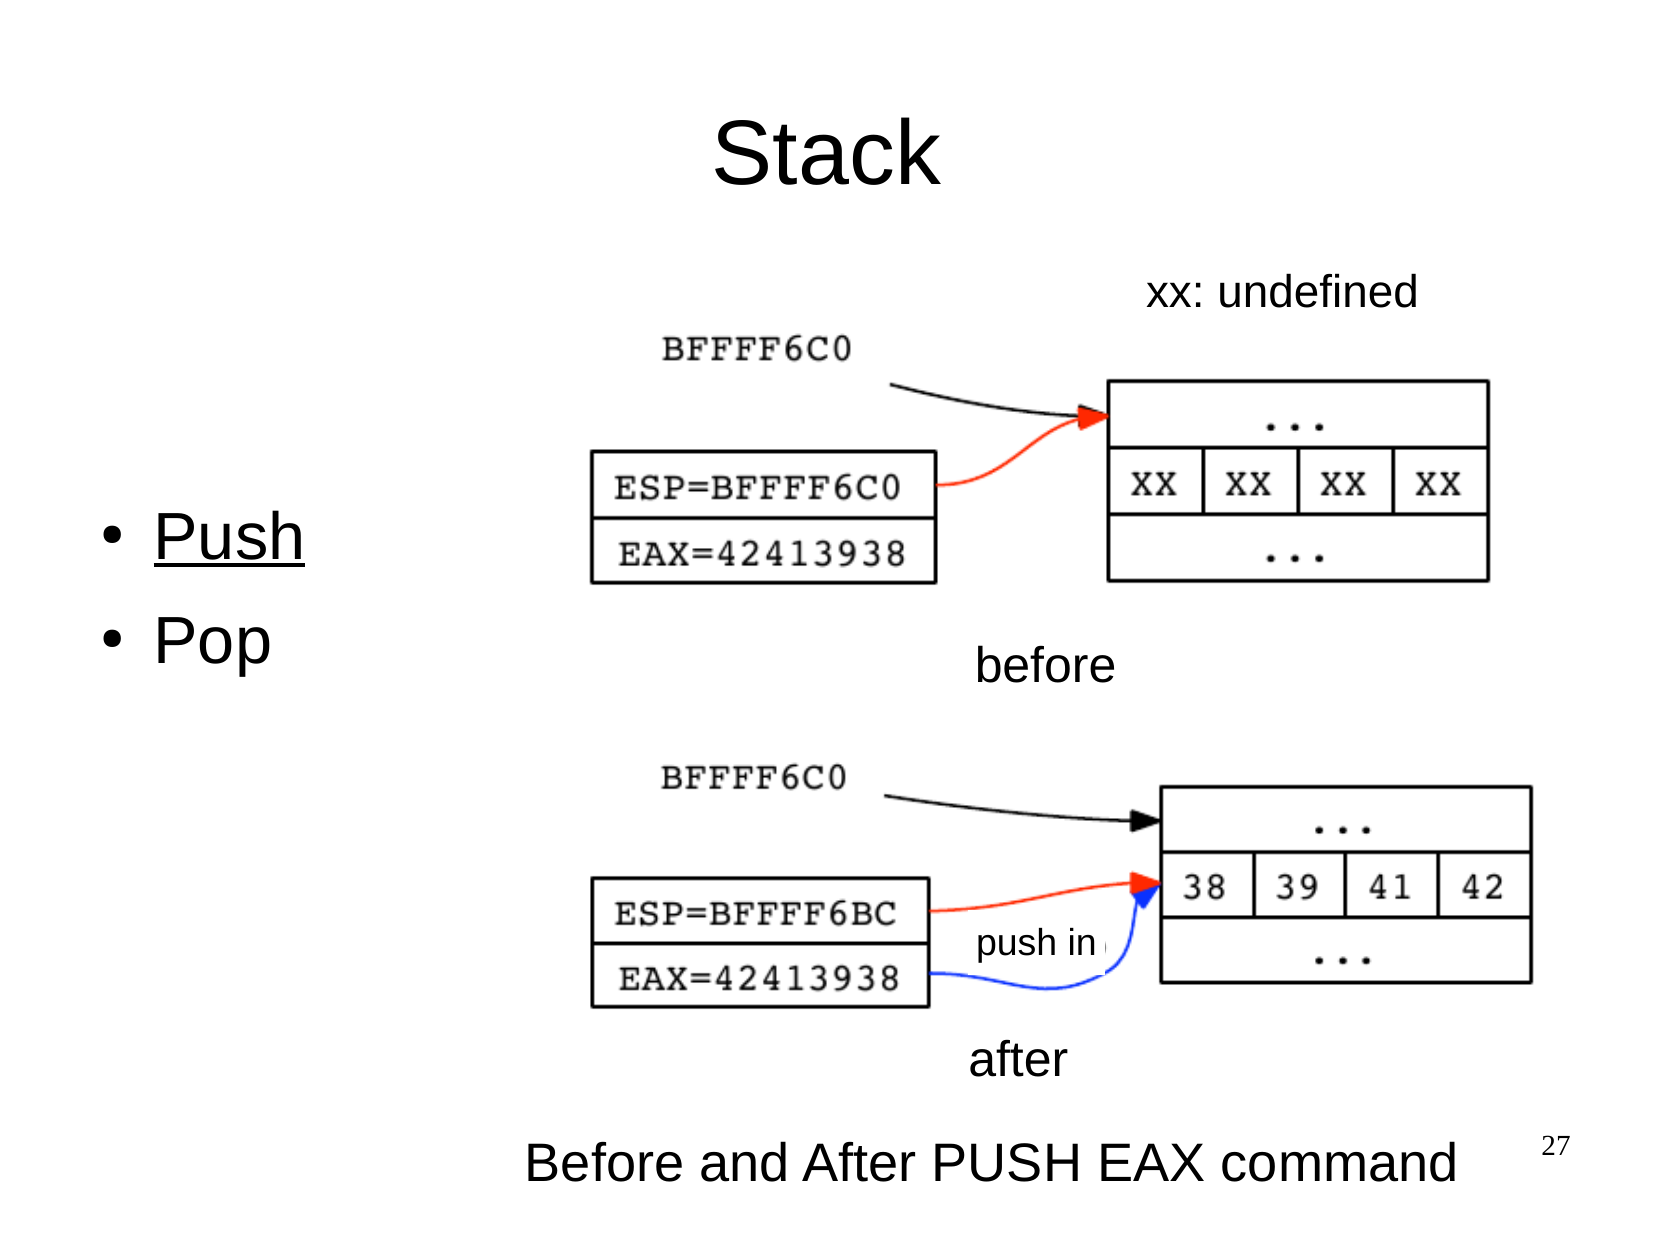

# Stack
xx: undefined
Push
Pop
before
push in
after
Before and After PUSH EAX command
27